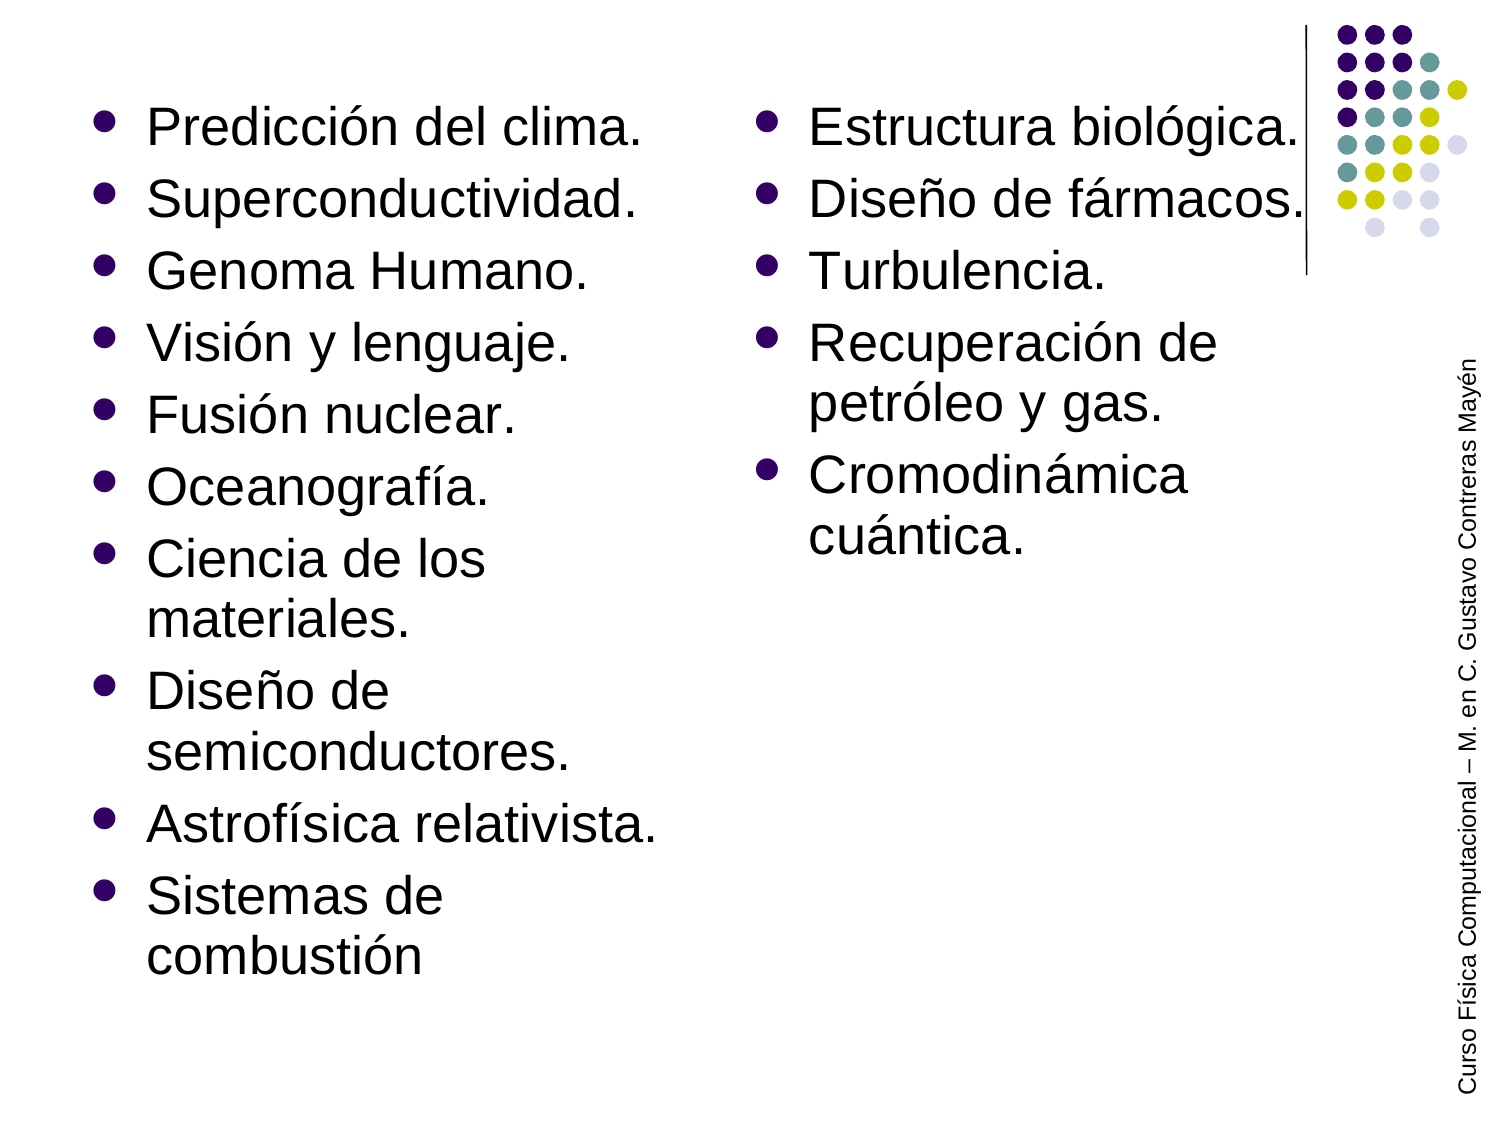

#
Predicción del clima.
Superconductividad.
Genoma Humano.
Visión y lenguaje.
Fusión nuclear.
Oceanografía.
Ciencia de los materiales.
Diseño de semiconductores.
Astrofísica relativista.
Sistemas de combustión
Estructura biológica.
Diseño de fármacos.
Turbulencia.
Recuperación de petróleo y gas.
Cromodinámica cuántica.